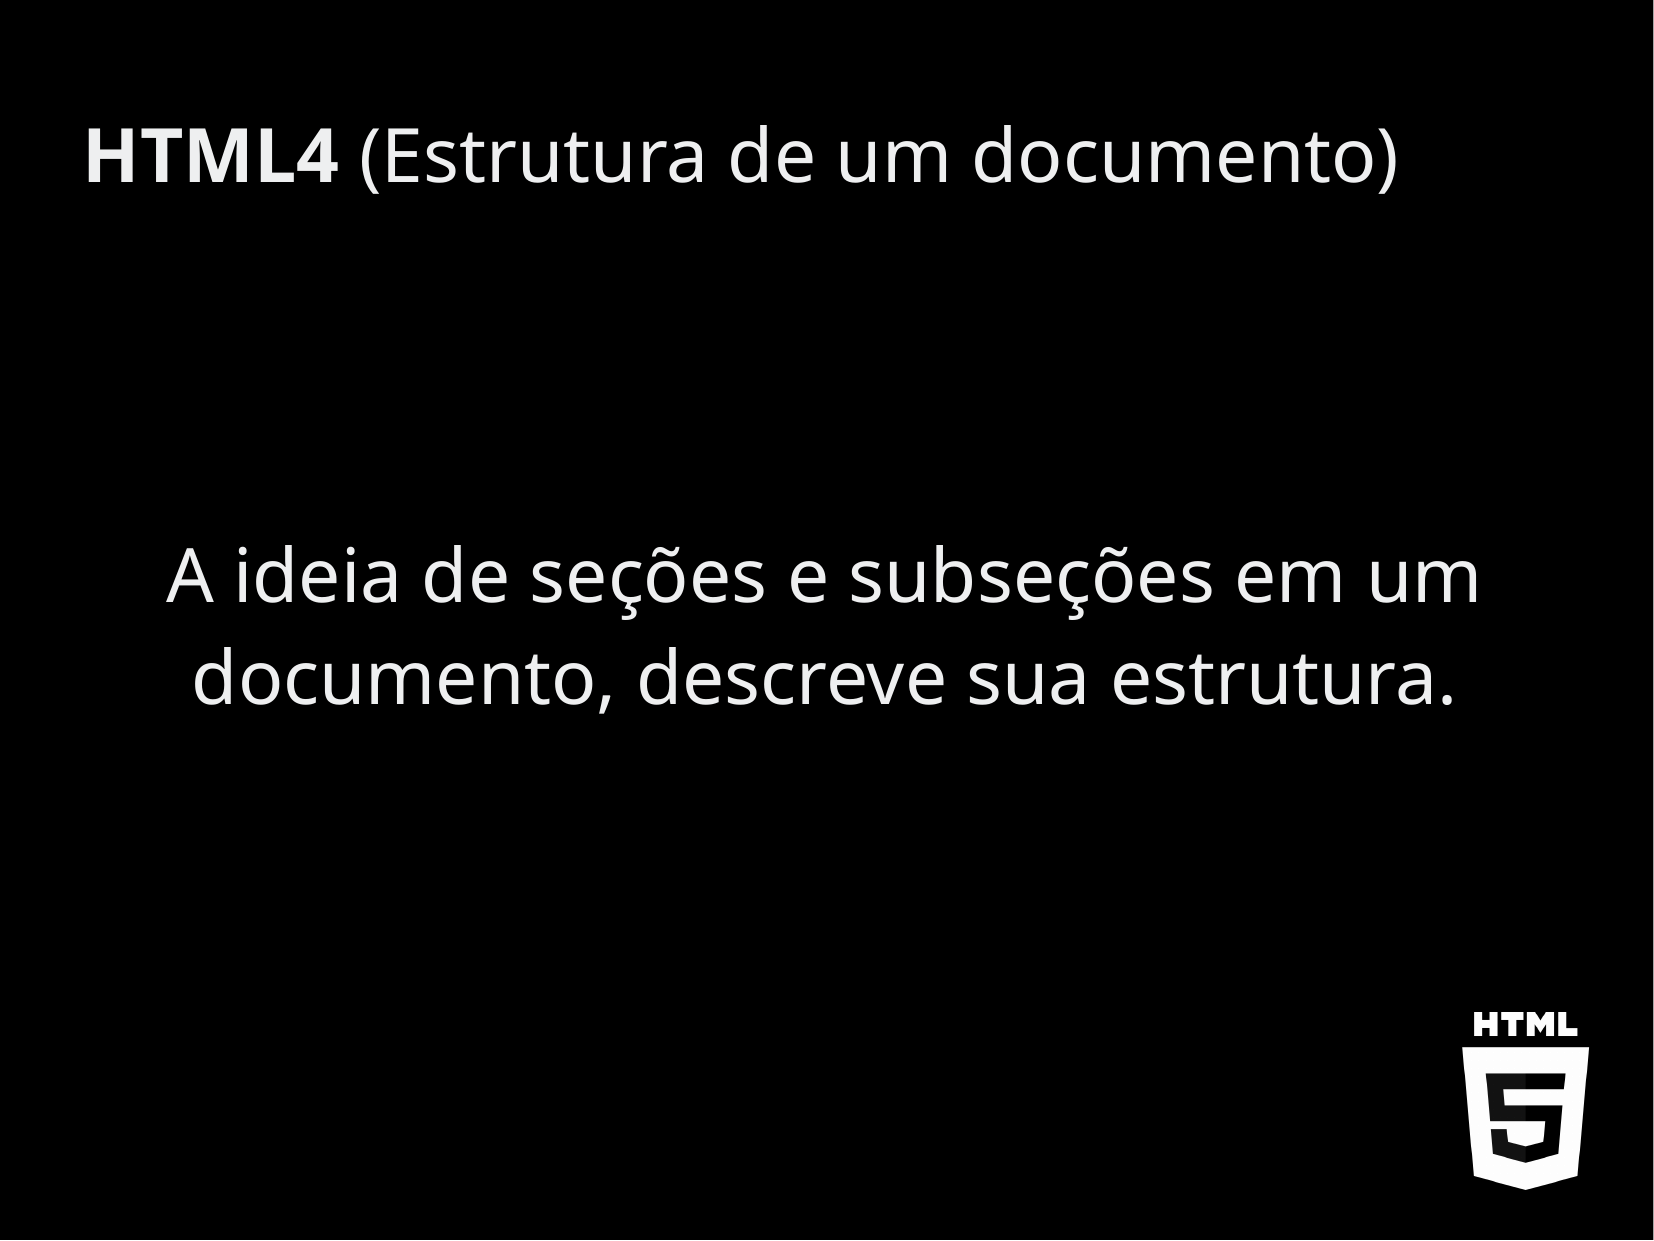

# HTML4 (Estrutura de um documento)
A ideia de seções e subseções em um documento, descreve sua estrutura.